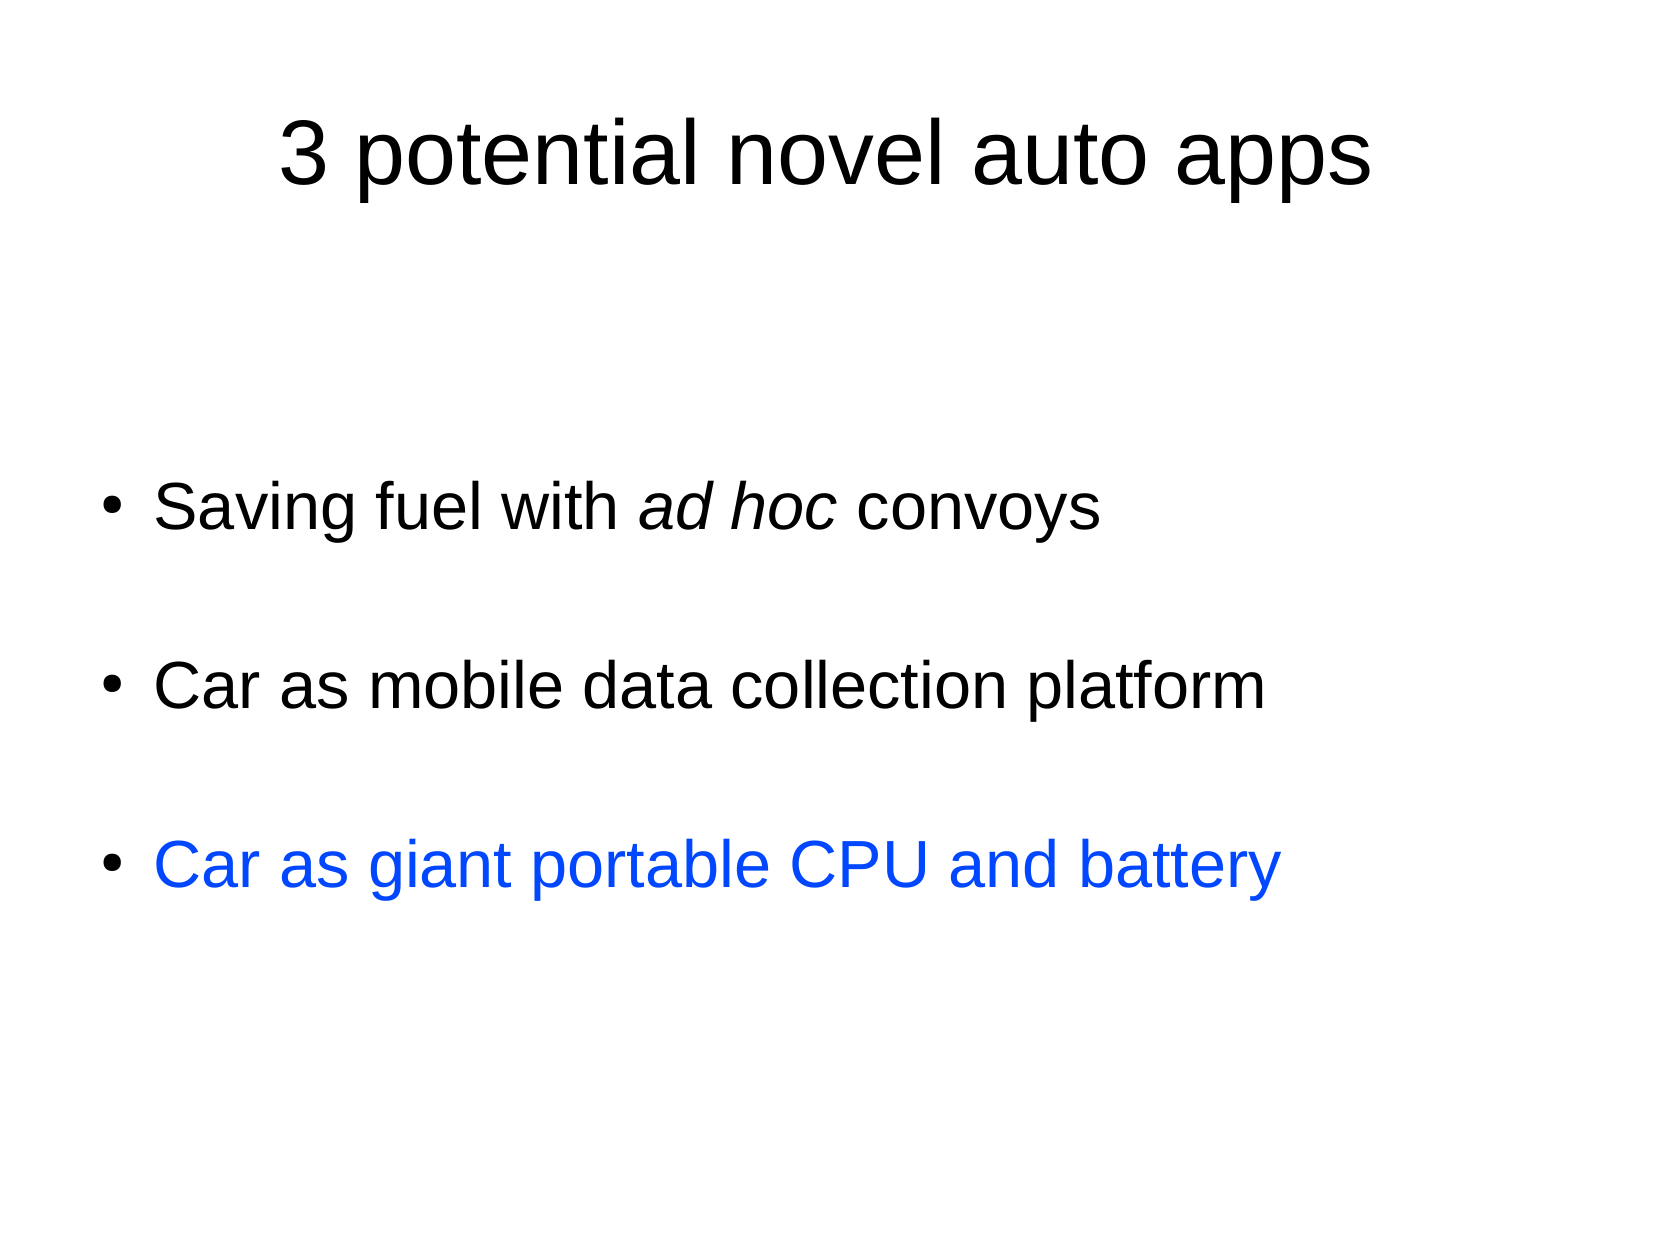

# 3 potential novel auto apps
Saving fuel with ad hoc convoys
Car as mobile data collection platform
Car as giant portable CPU and battery